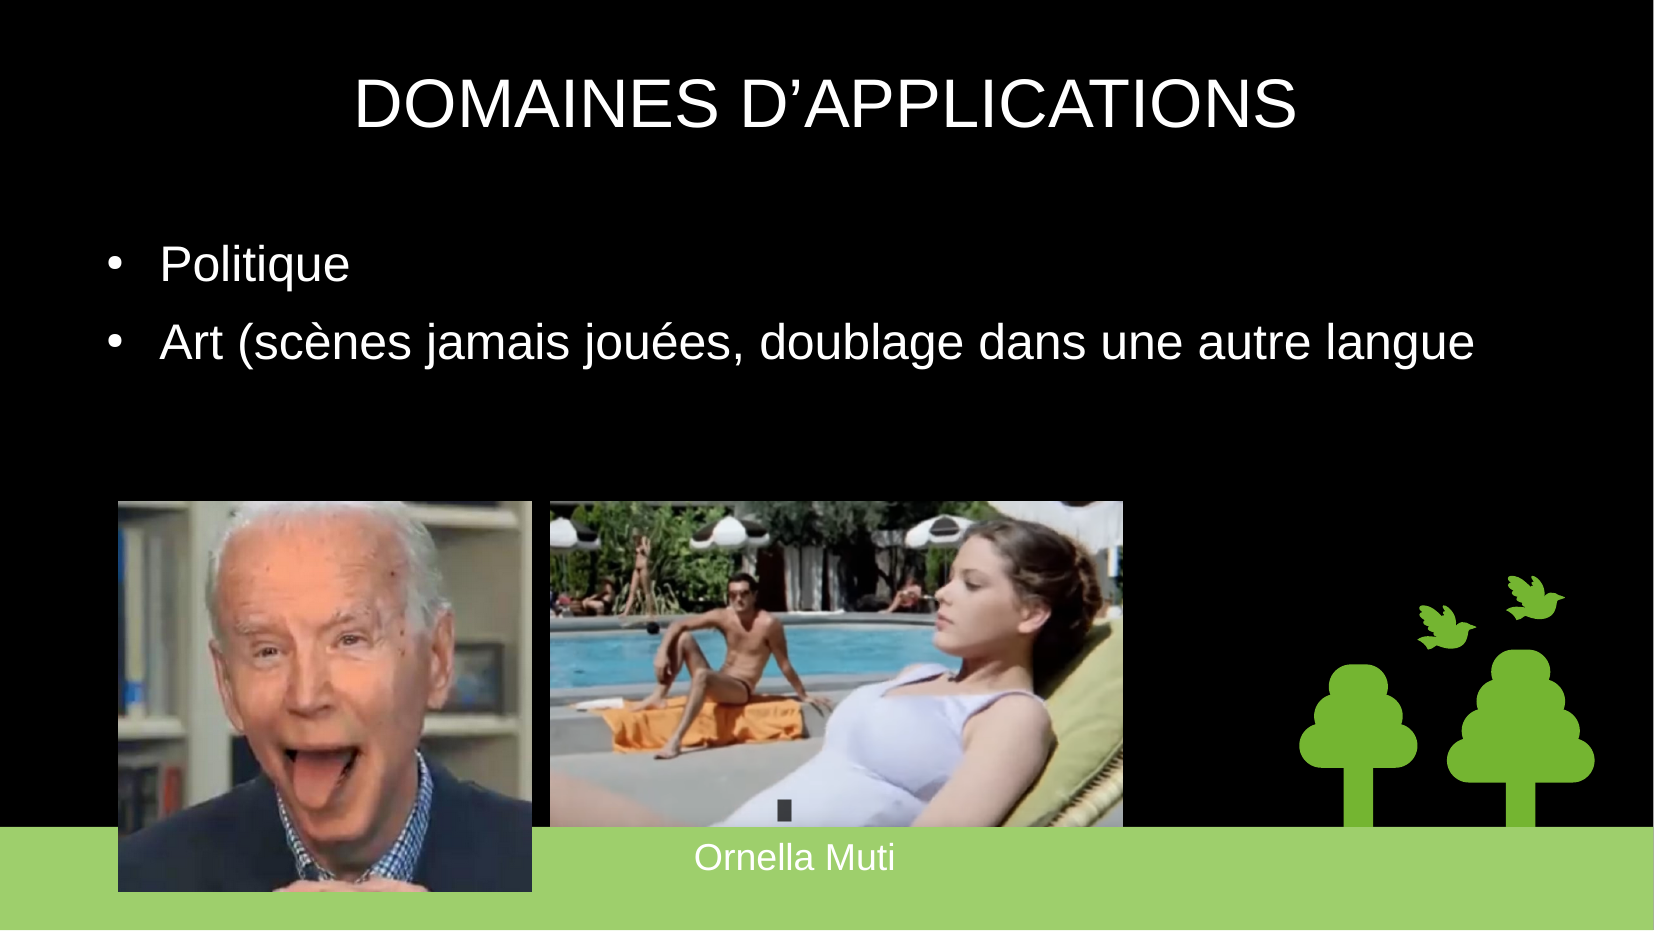

# DOMAINES D’APPLICATIONS
Politique
Art (scènes jamais jouées, doublage dans une autre langue
Ornella Muti